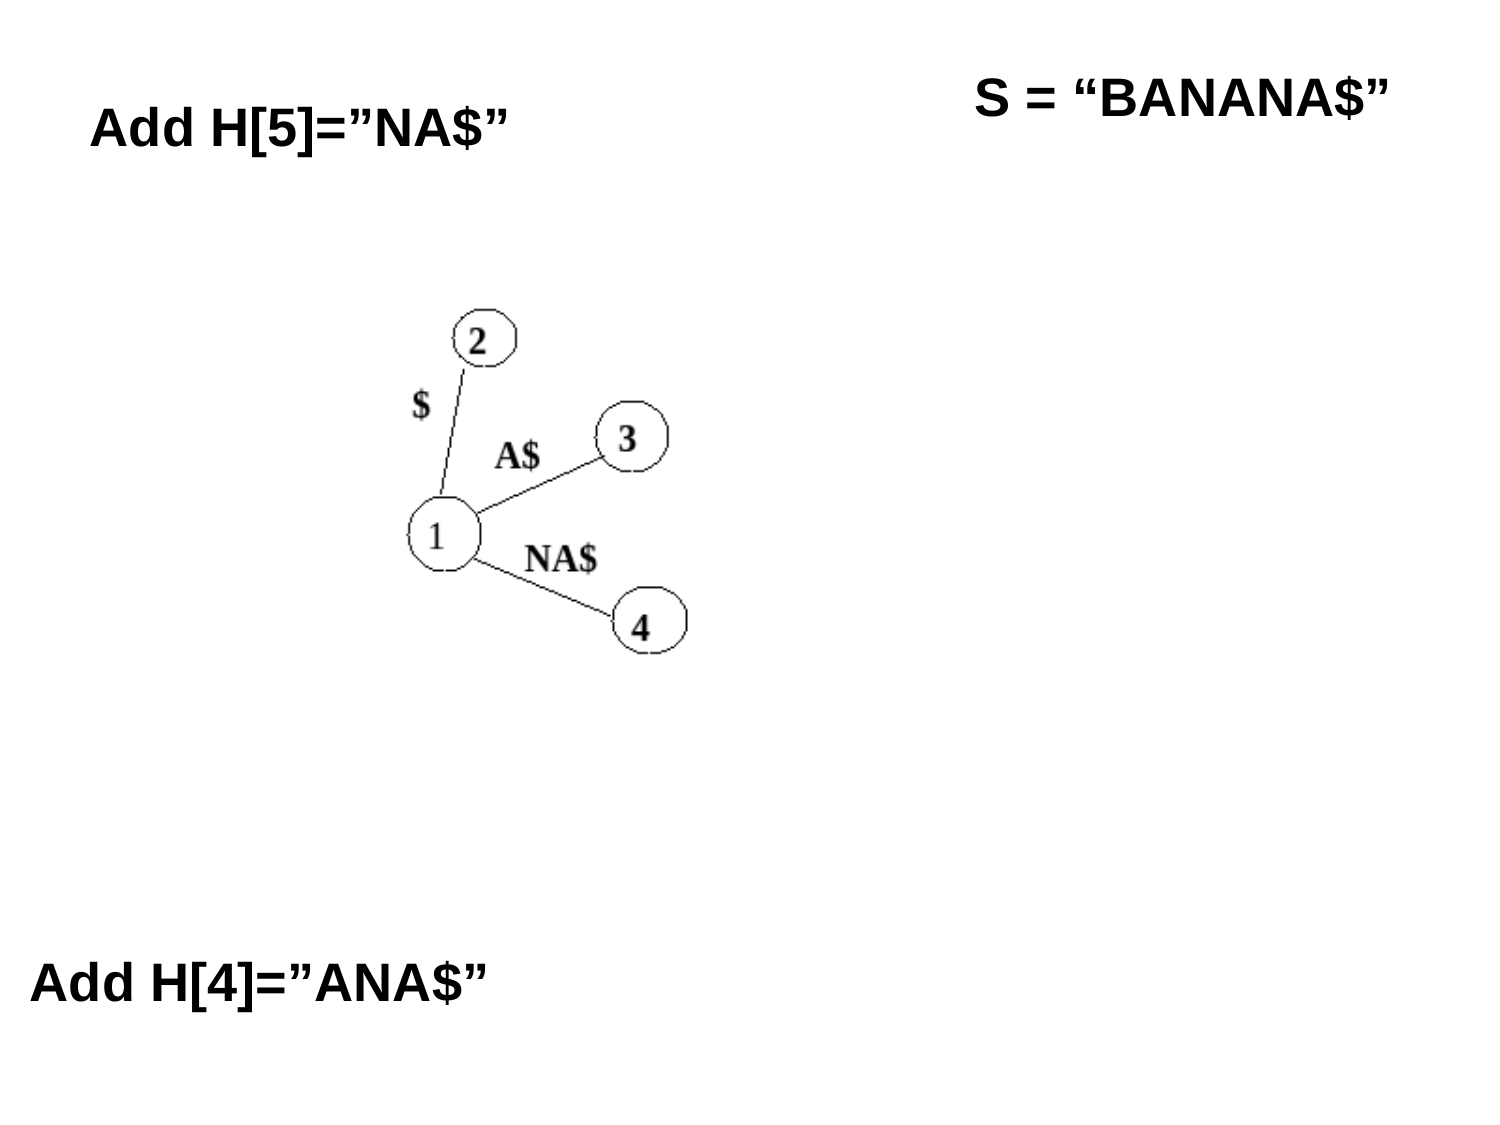

S = “BANANA$”
Add H[5]=”NA$”
Add H[4]=”ANA$”